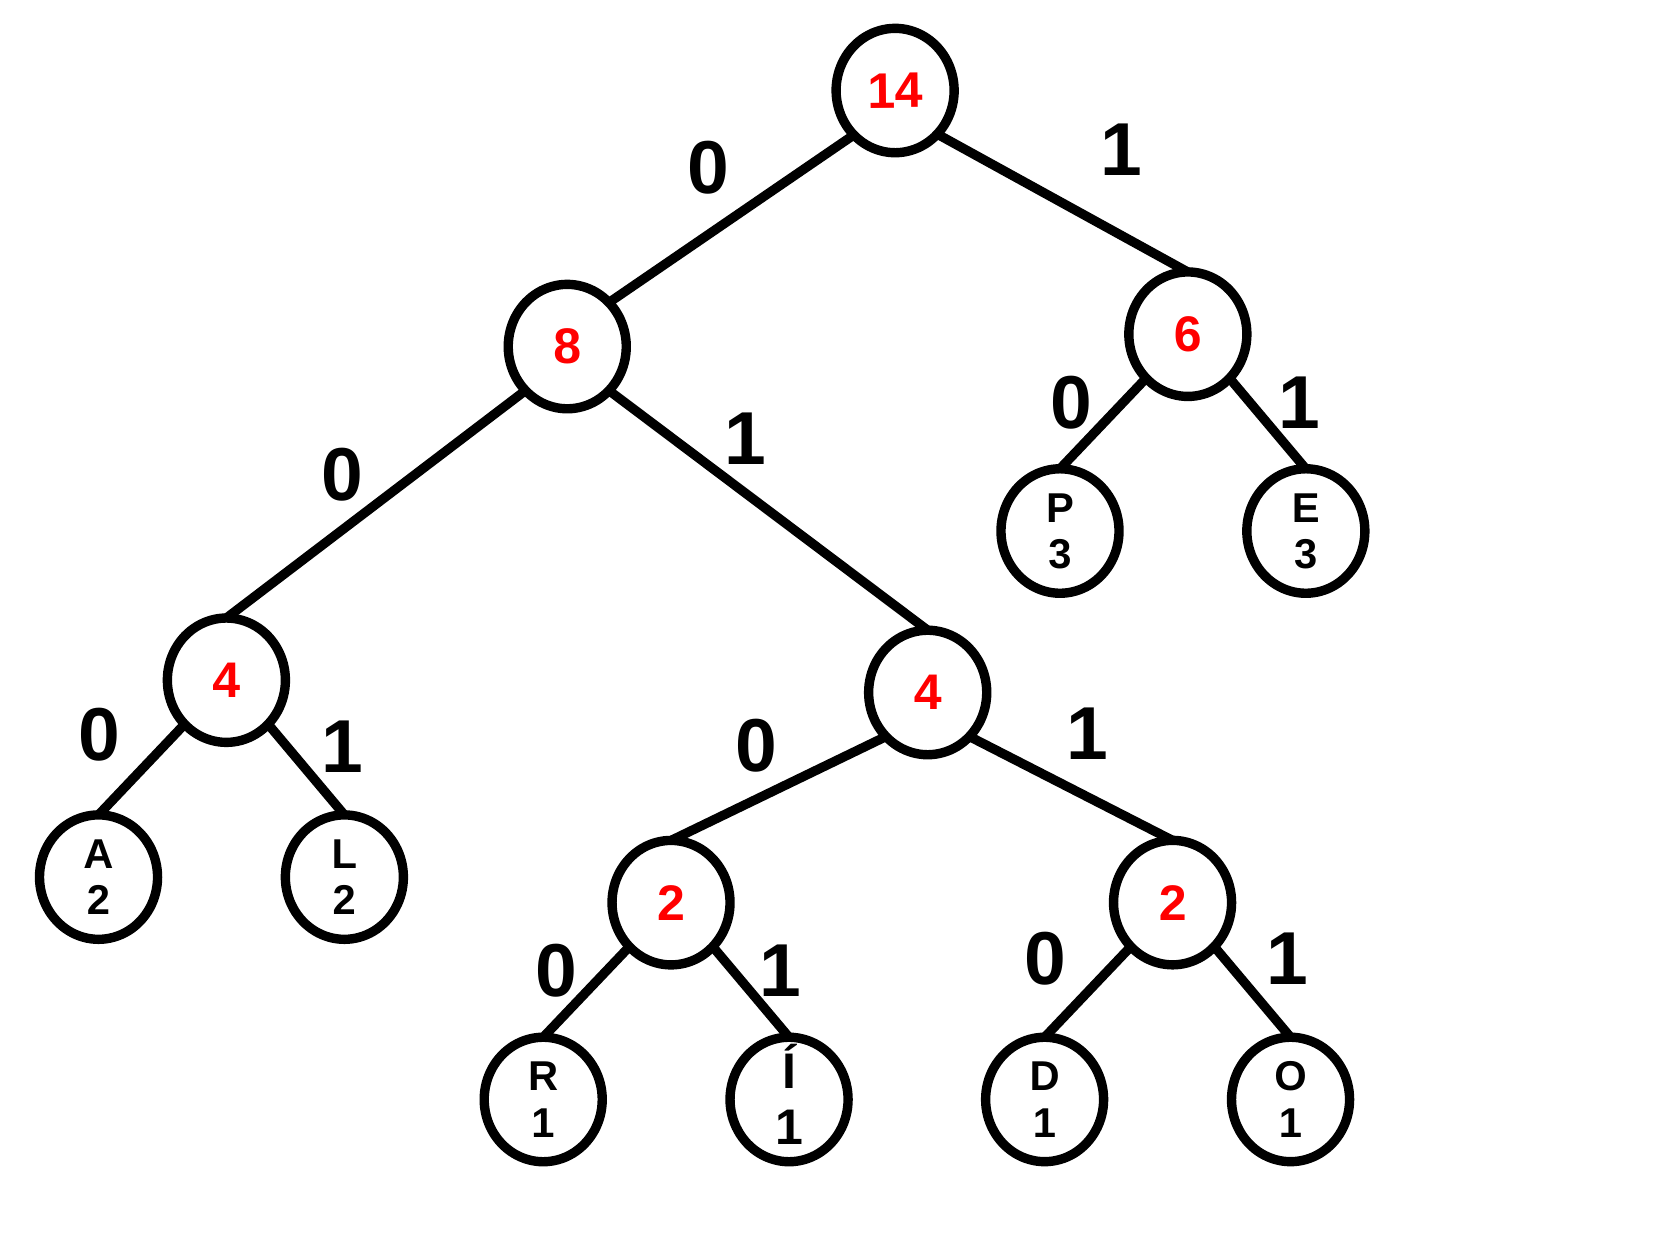

14
#
1
0
| | | | | | | | |
| --- | --- | --- | --- | --- | --- | --- | --- |
| | | | | | | | 14 |
6
8
0
1
1
0
P
3
E
3
4
4
1
0
0
1
A
2
L
2
2
2
0
1
0
1
D
1
O
1
R
1
Í
1